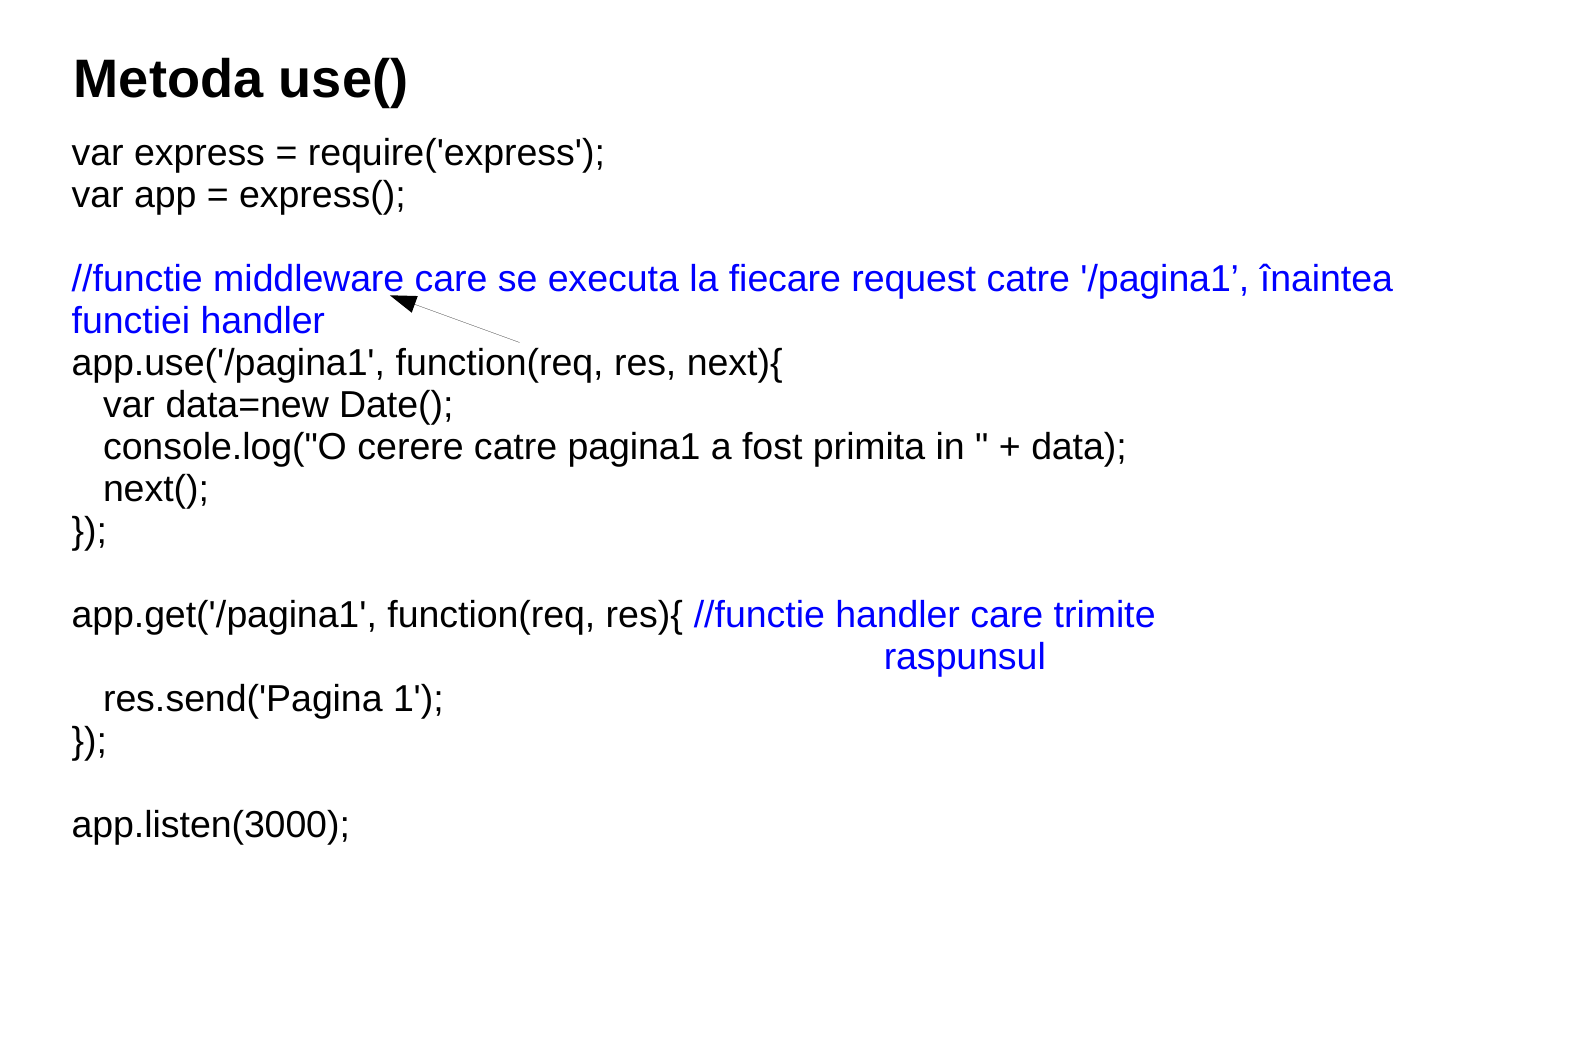

Metoda use()
var express = require('express');
var app = express();
//functie middleware care se executa la fiecare request catre '/pagina1’, înaintea functiei handler
app.use('/pagina1', function(req, res, next){
 var data=new Date();
 console.log("O cerere catre pagina1 a fost primita in " + data);
 next();
});
app.get('/pagina1', function(req, res){ //functie handler care trimite 															raspunsul
 res.send('Pagina 1');
});
app.listen(3000);